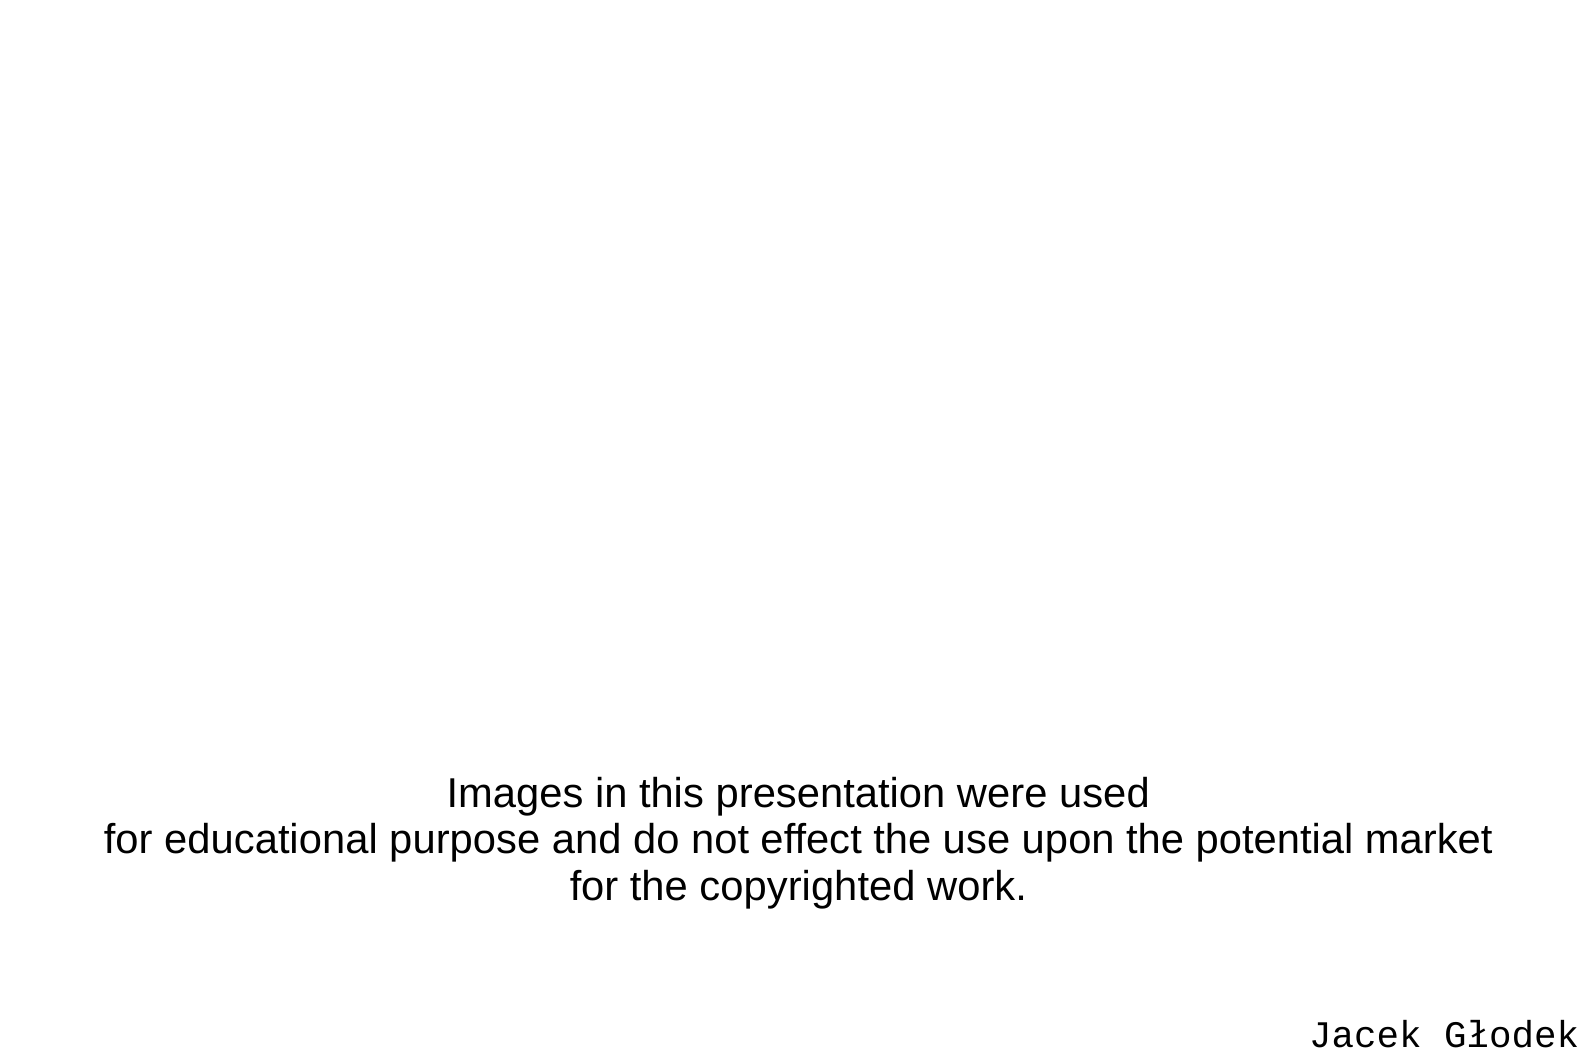

Images in this presentation were used
for educational purpose and do not effect the use upon the potential market for the copyrighted work.
Jacek Głodek